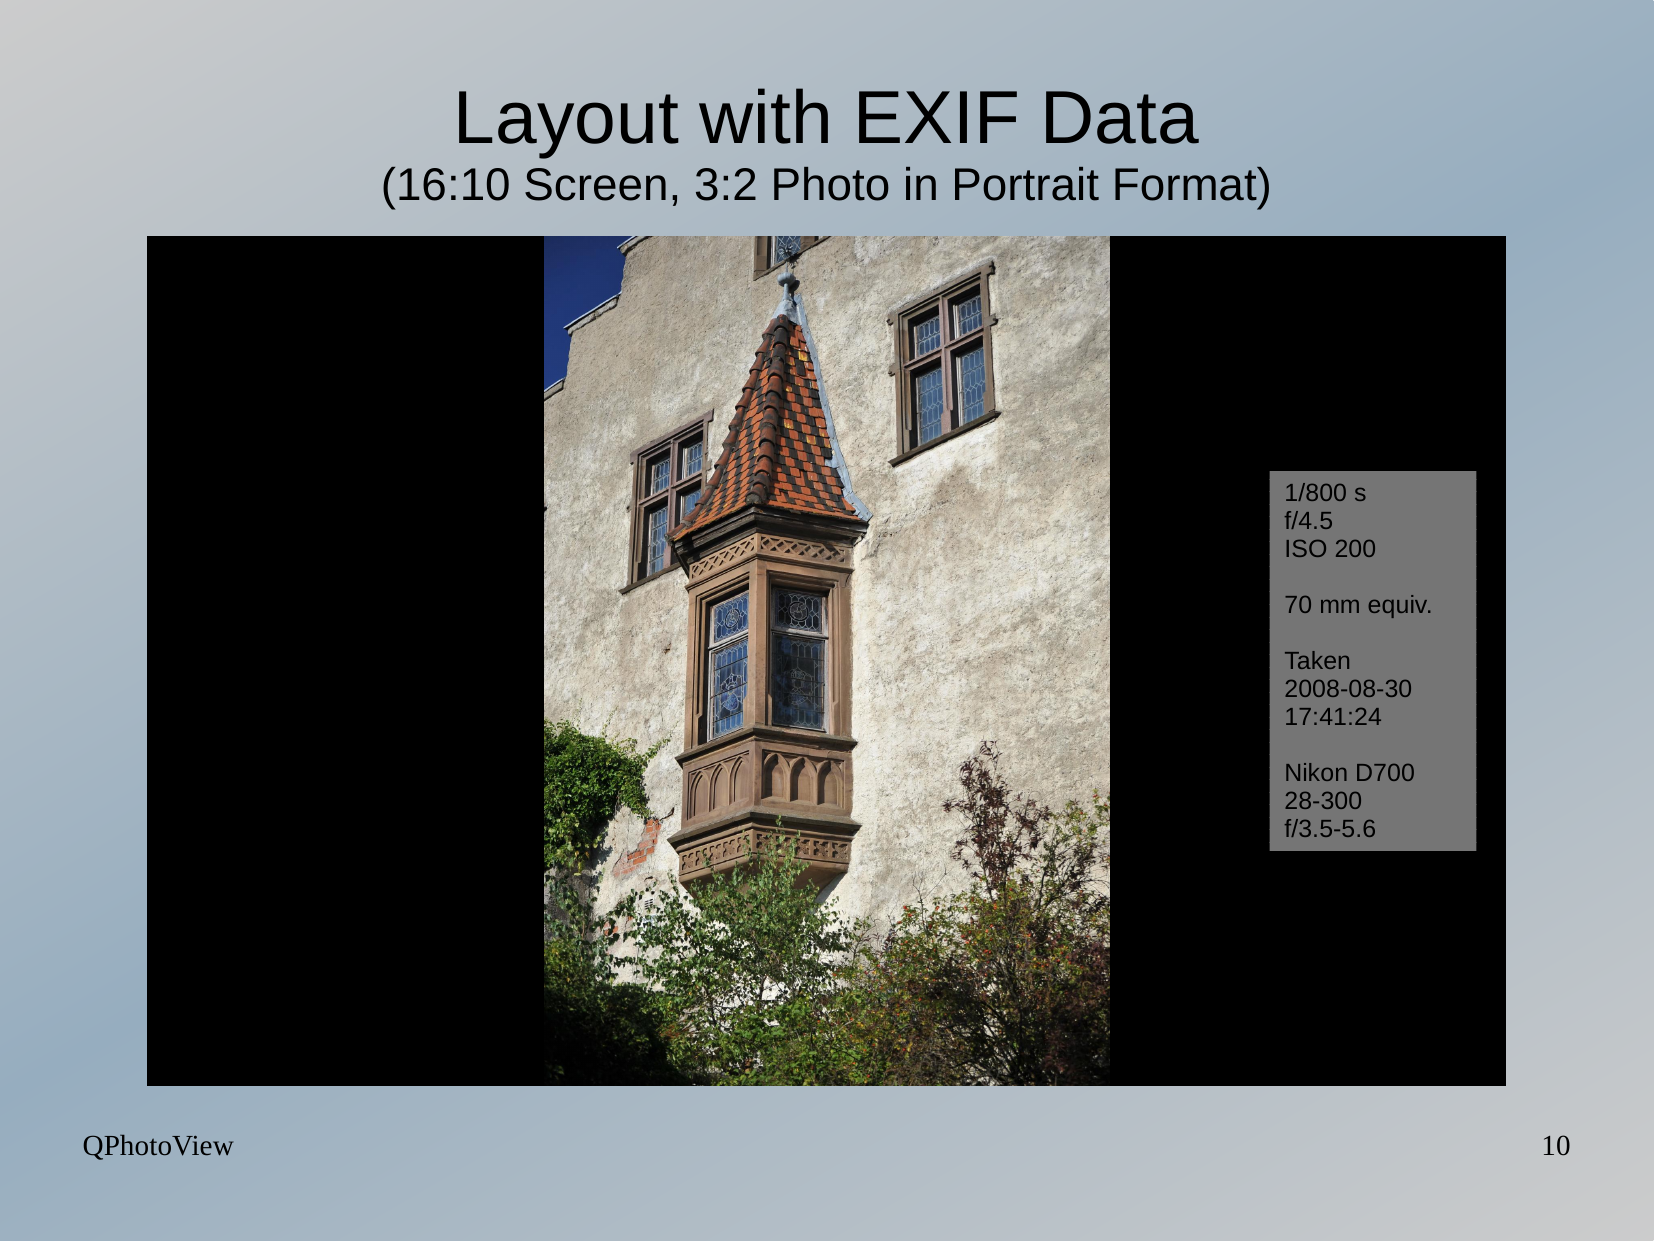

# Layout with EXIF Data (16:10 Screen, 3:2 Photo in Portrait Format)
1/800 s
f/4.5
ISO 200
70 mm equiv.
Taken
2008-08-30
17:41:24
Nikon D700
28-300
f/3.5-5.6
10